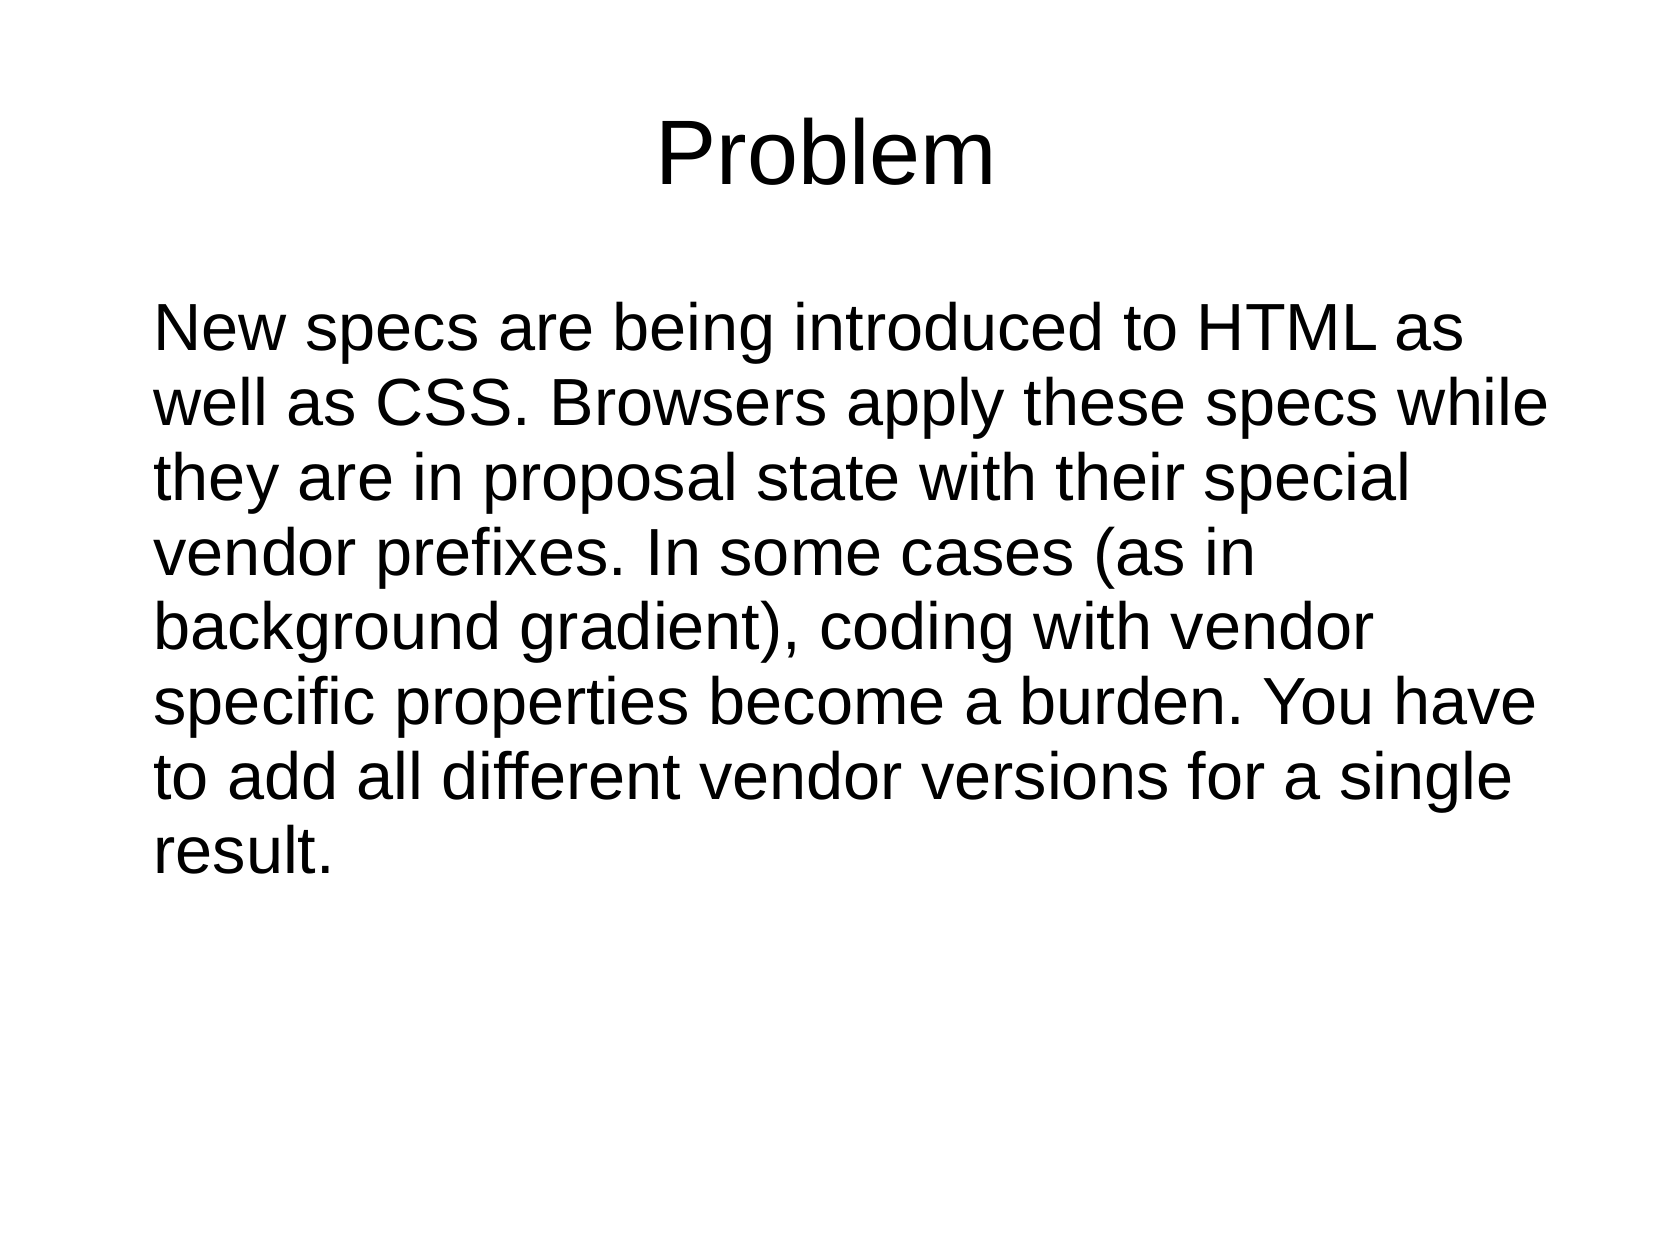

# Problem
New specs are being introduced to HTML as well as CSS. Browsers apply these specs while they are in proposal state with their special vendor prefixes. In some cases (as in background gradient), coding with vendor specific properties become a burden. You have to add all different vendor versions for a single result.